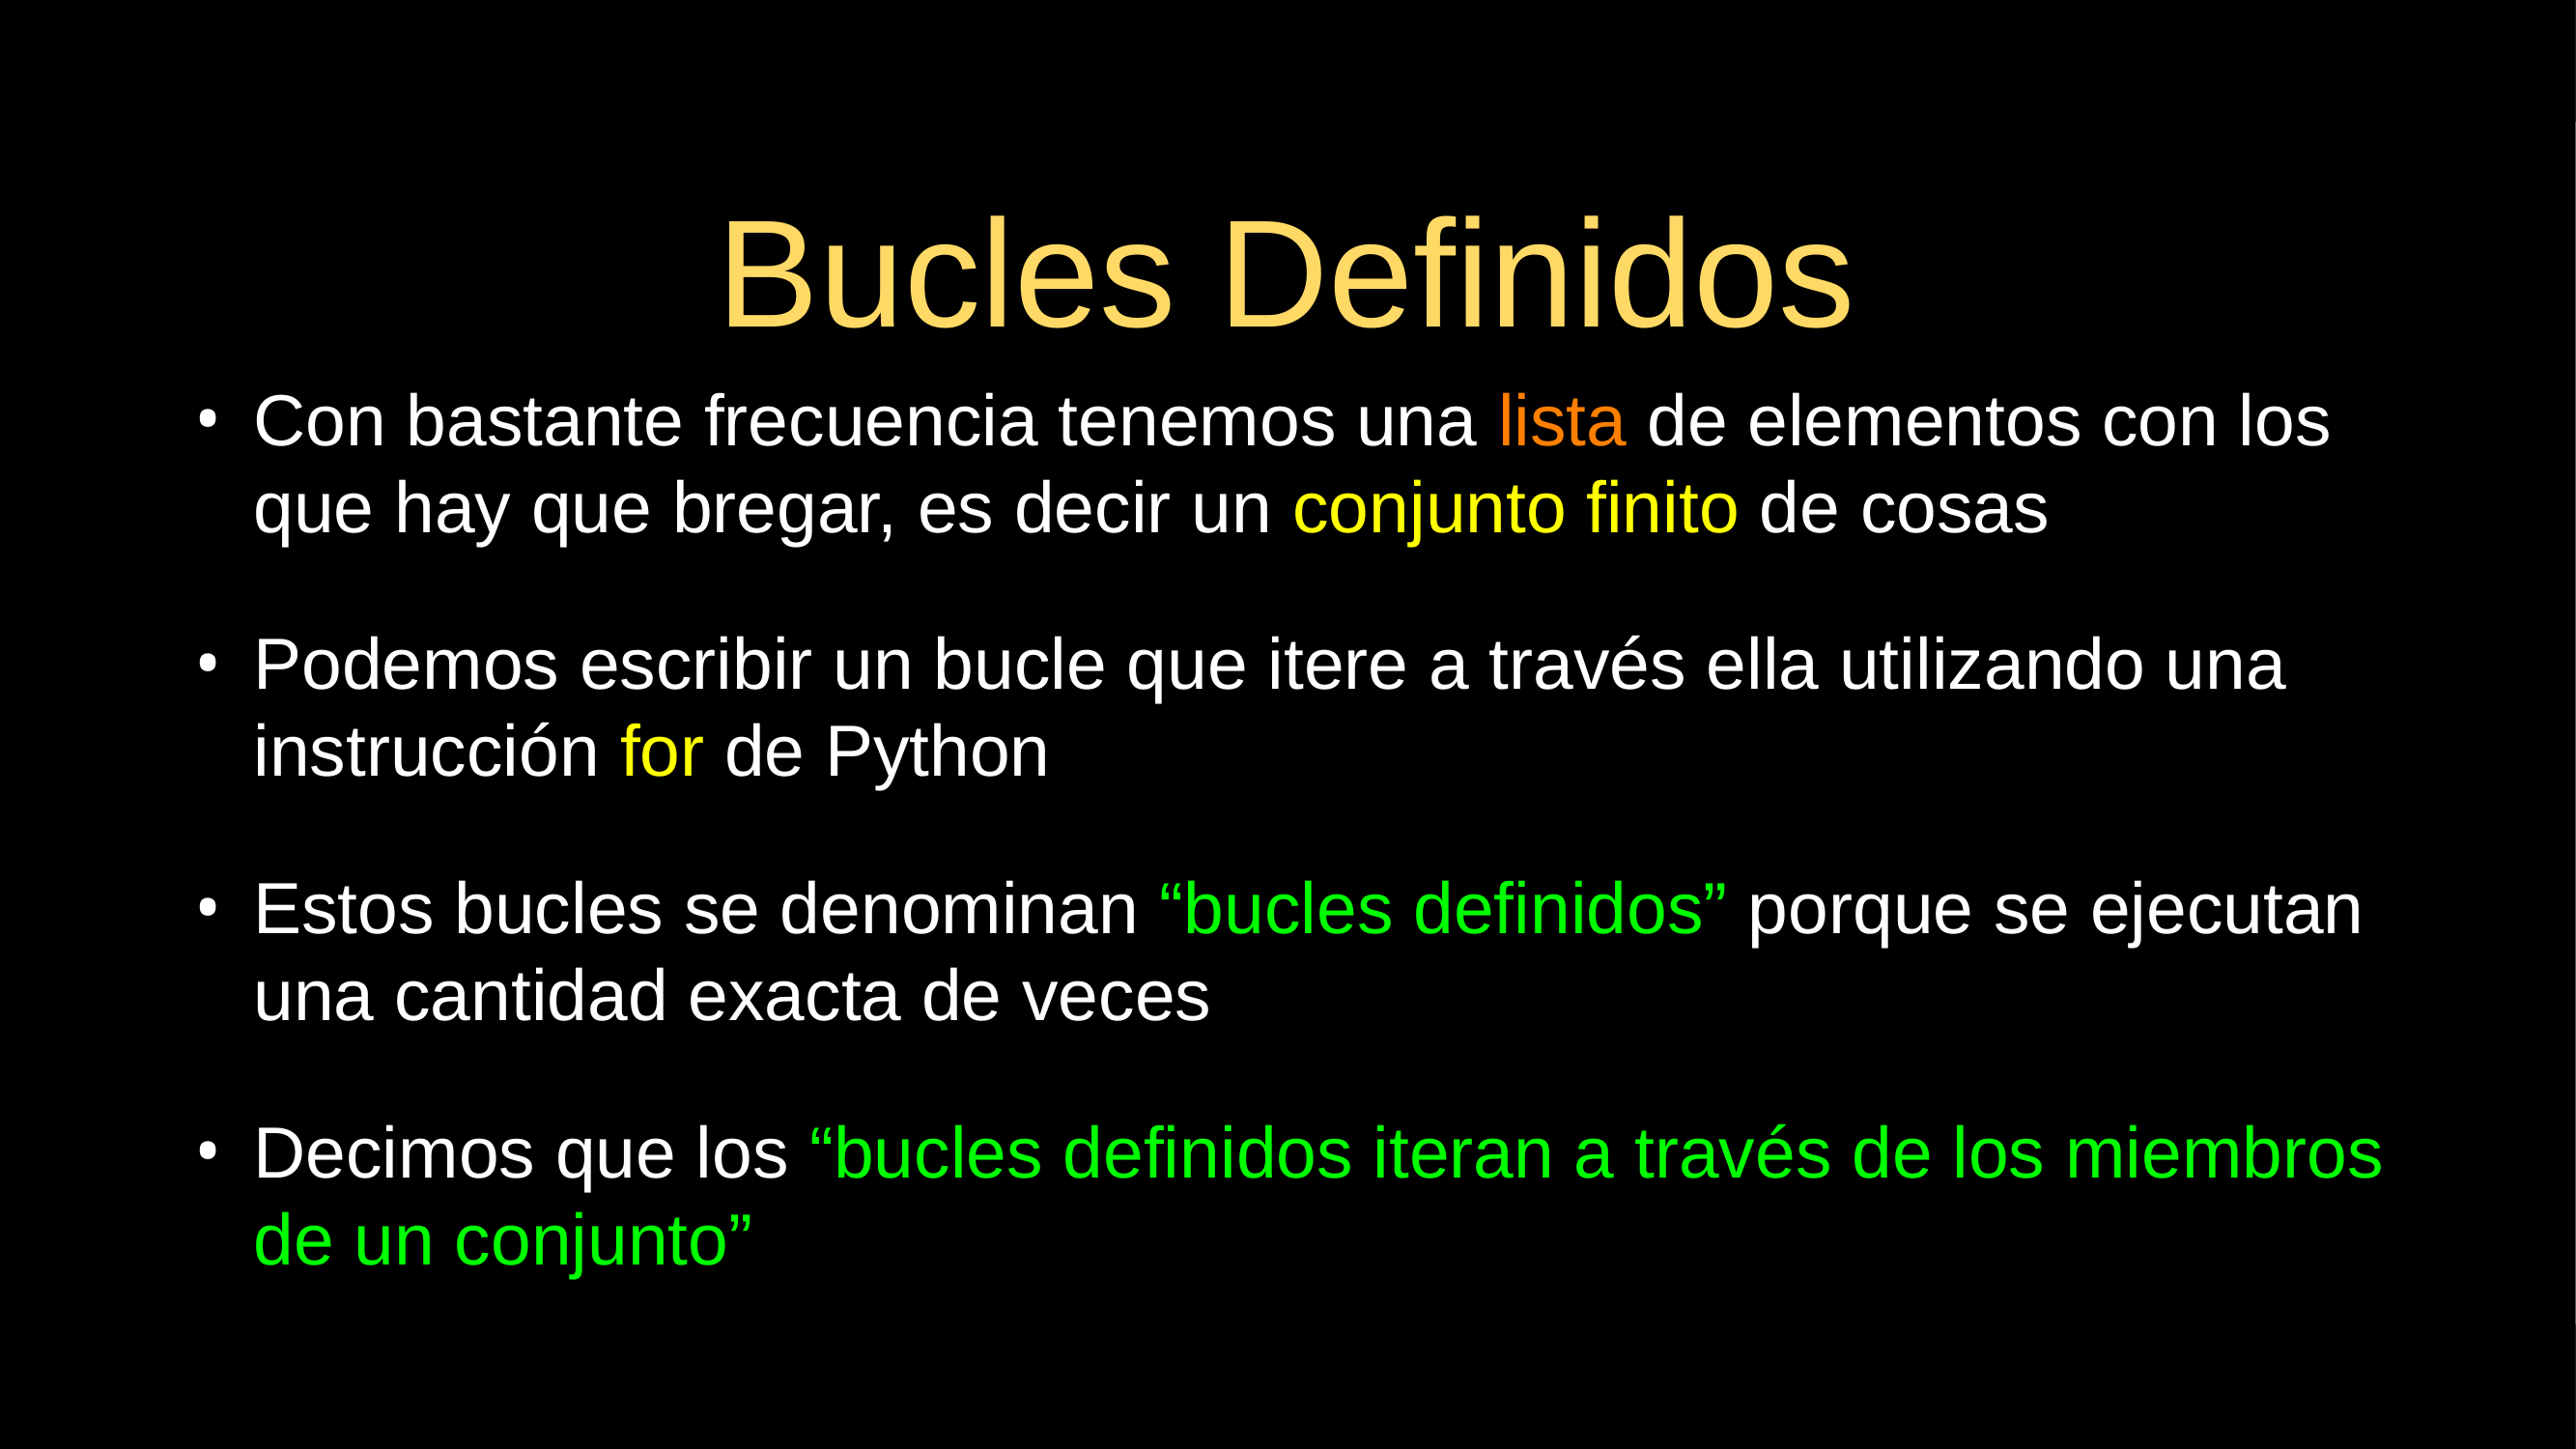

# Bucles Definidos
Con bastante frecuencia tenemos una lista de elementos con los que hay que bregar, es decir un conjunto finito de cosas
Podemos escribir un bucle que itere a través ella utilizando una instrucción for de Python
Estos bucles se denominan “bucles definidos” porque se ejecutan una cantidad exacta de veces
Decimos que los “bucles definidos iteran a través de los miembros de un conjunto”